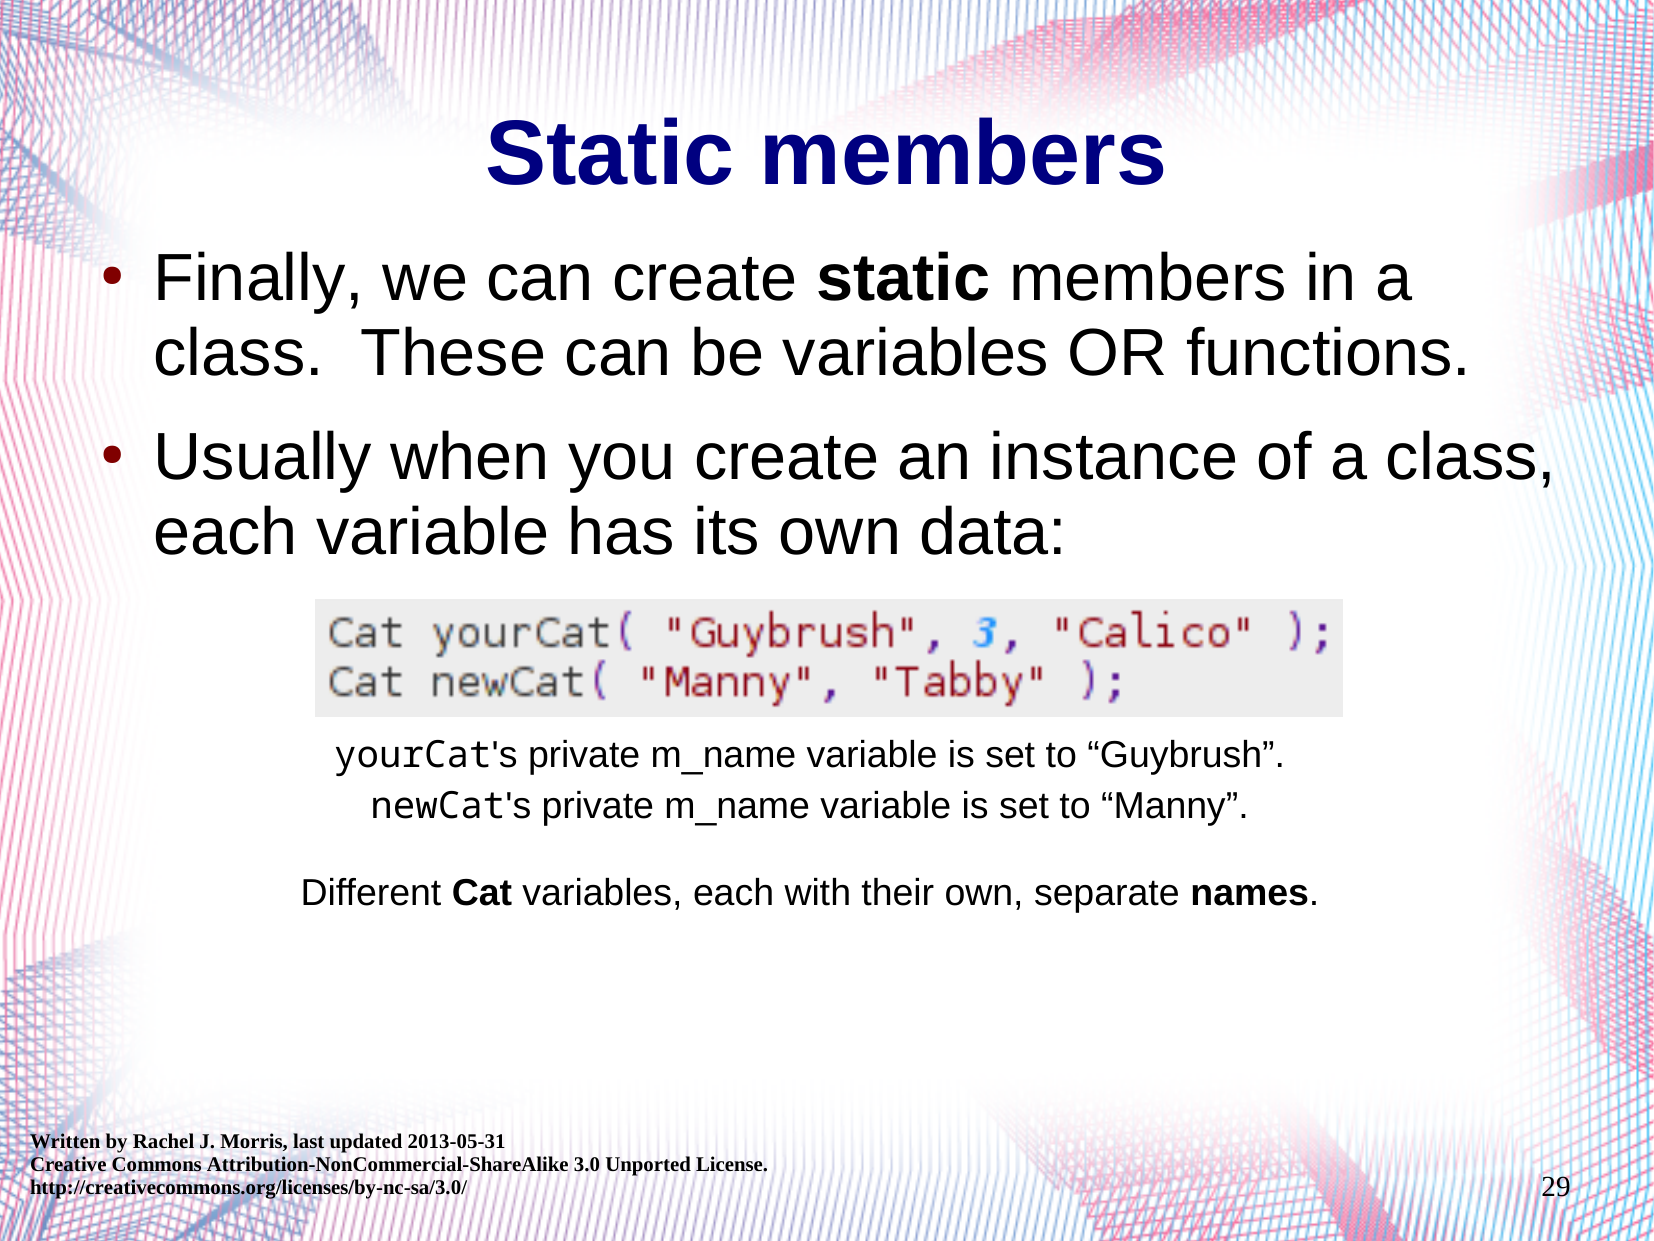

# Static members
Finally, we can create static members in a class. These can be variables OR functions.
Usually when you create an instance of a class, each variable has its own data:
yourCat's private m_name variable is set to “Guybrush”.
newCat's private m_name variable is set to “Manny”.
Different Cat variables, each with their own, separate names.
29